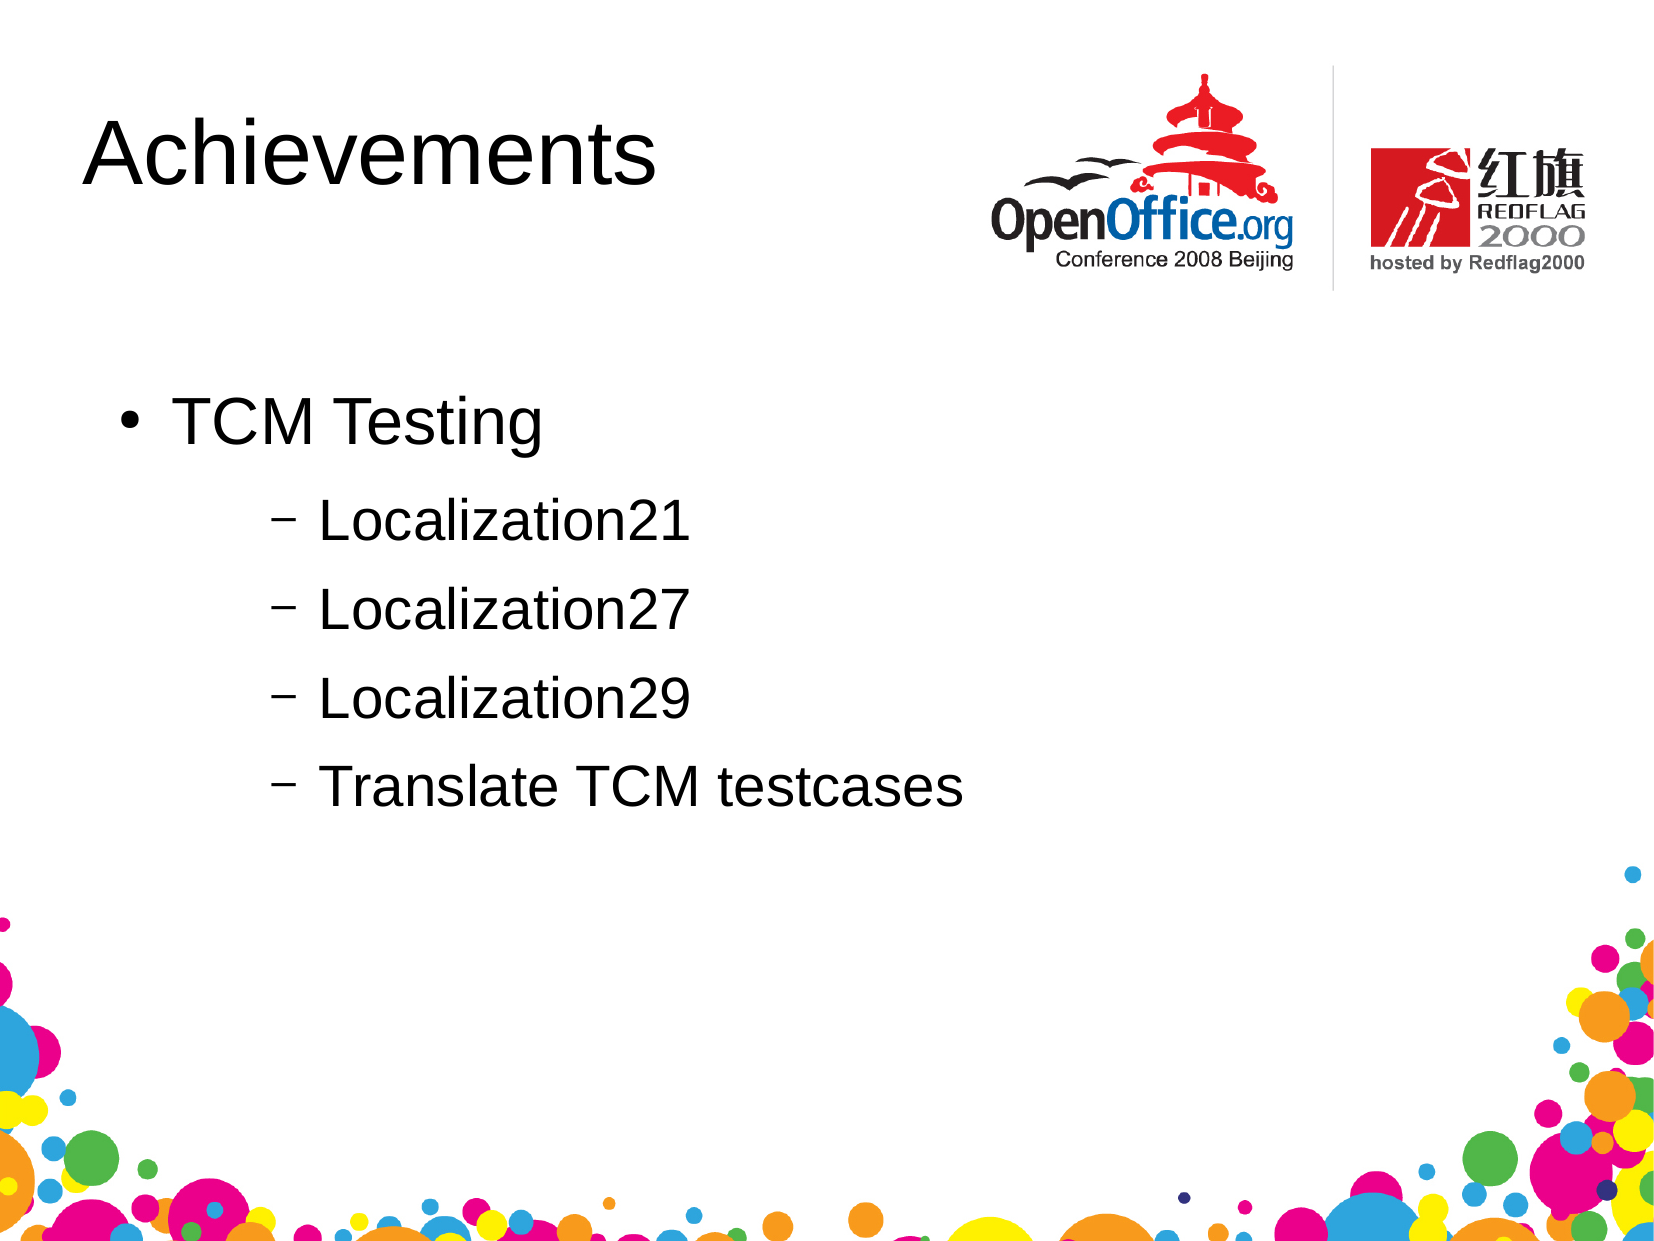

# Achievements
TCM Testing
Localization21
Localization27
Localization29
Translate TCM testcases